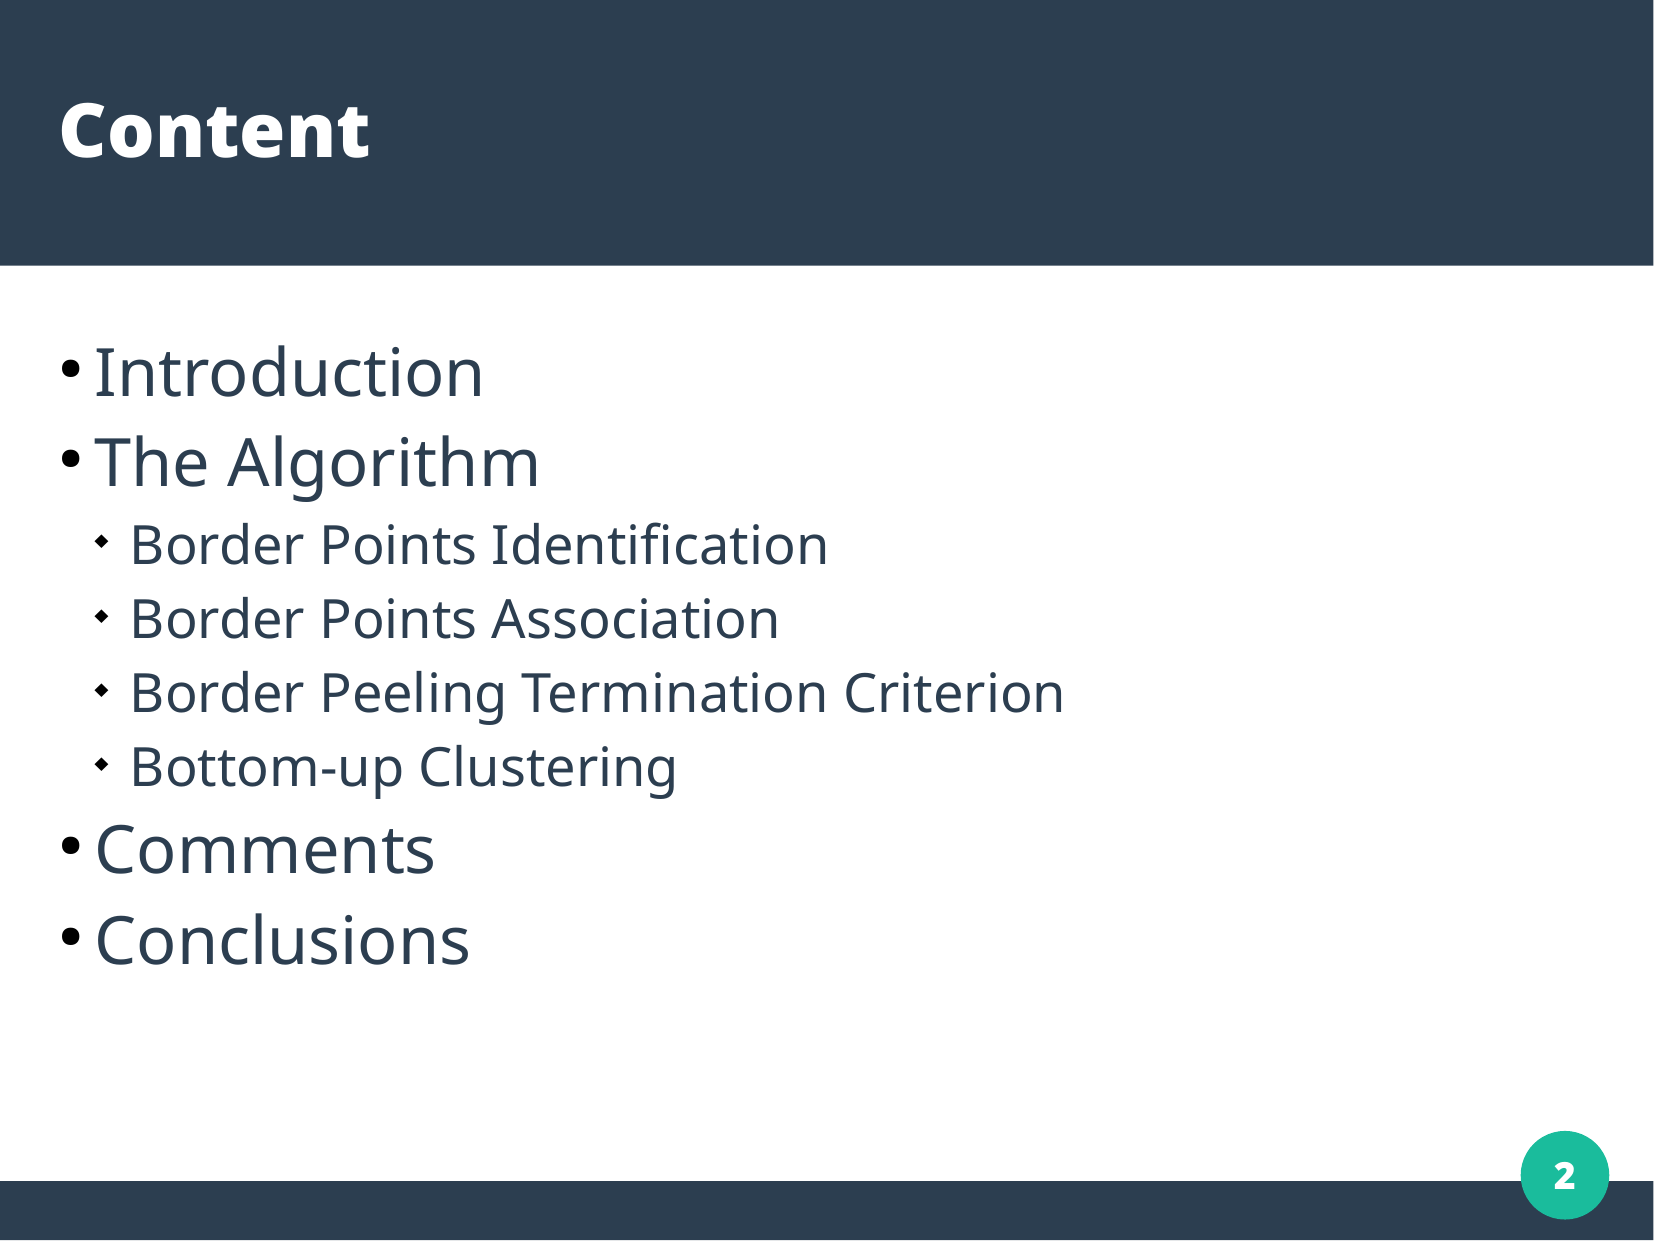

# Content
Introduction
The Algorithm
Border Points Identification
Border Points Association
Border Peeling Termination Criterion
Bottom-up Clustering
Comments
Conclusions
2